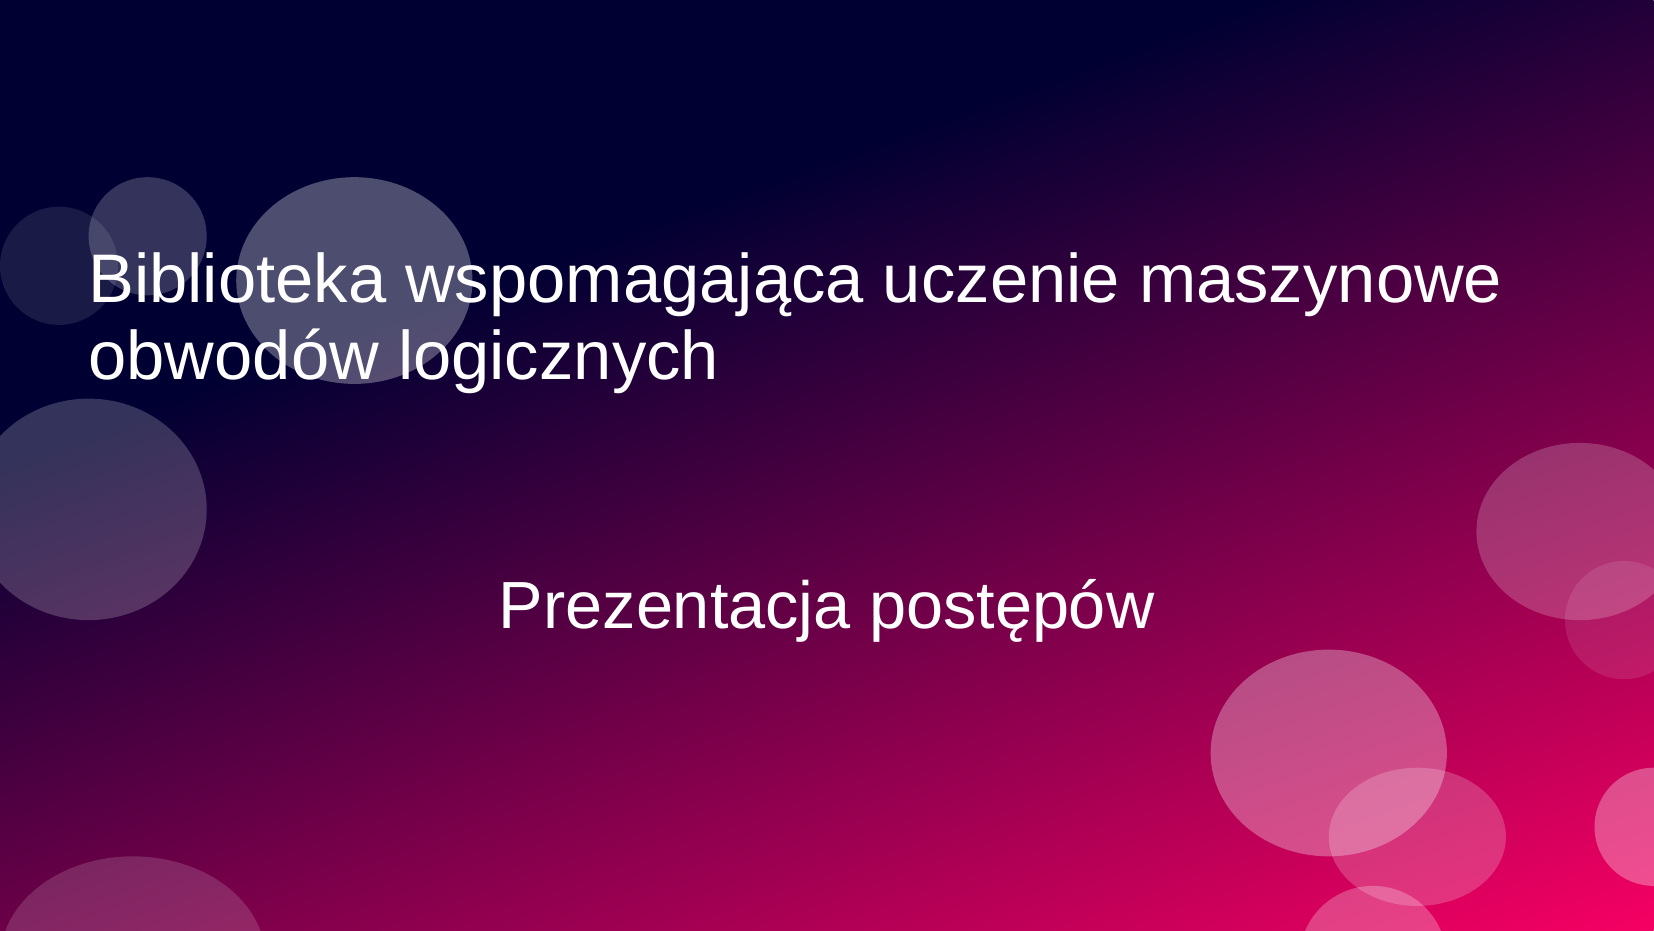

# Biblioteka wspomagająca uczenie maszynowe obwodów logicznych
Prezentacja postępów